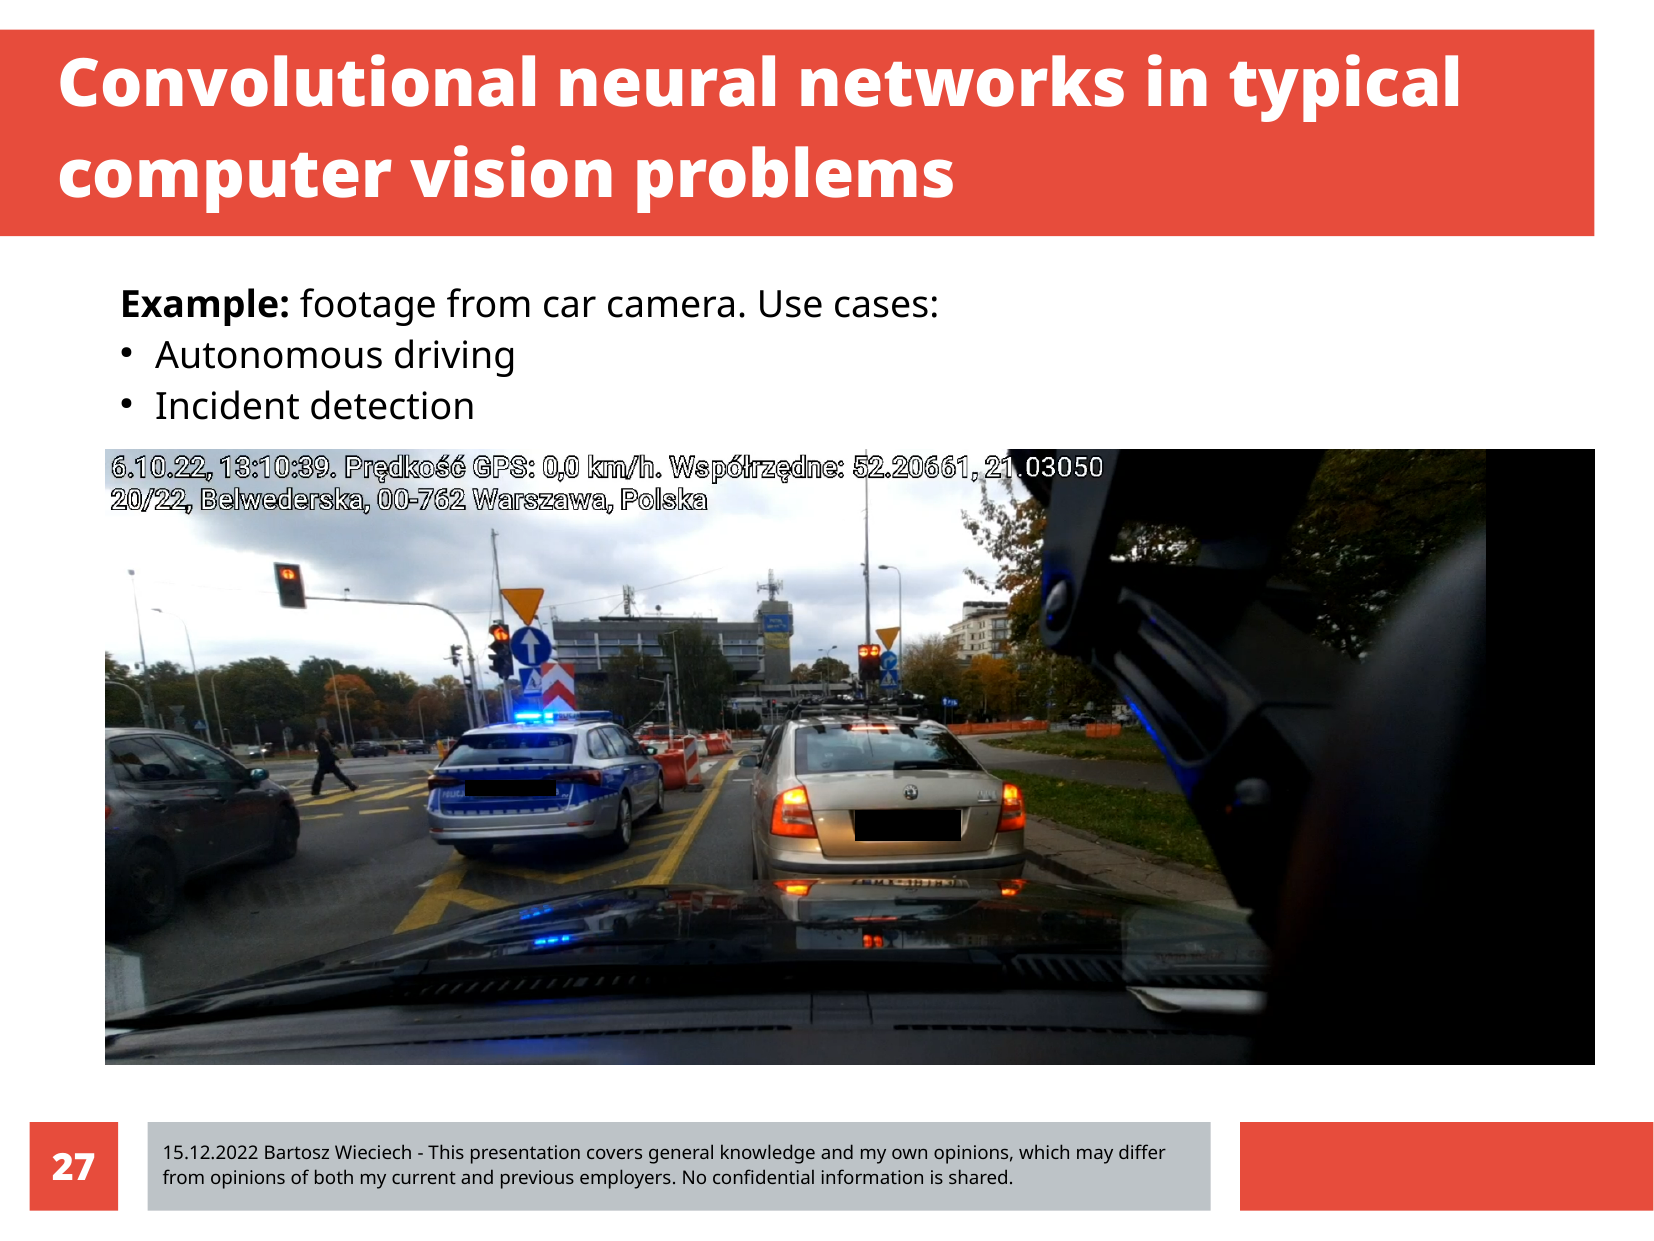

# Convolutional neural networks in typical computer vision problems
Example: footage from car camera. Use cases:
Autonomous driving
Incident detection
27